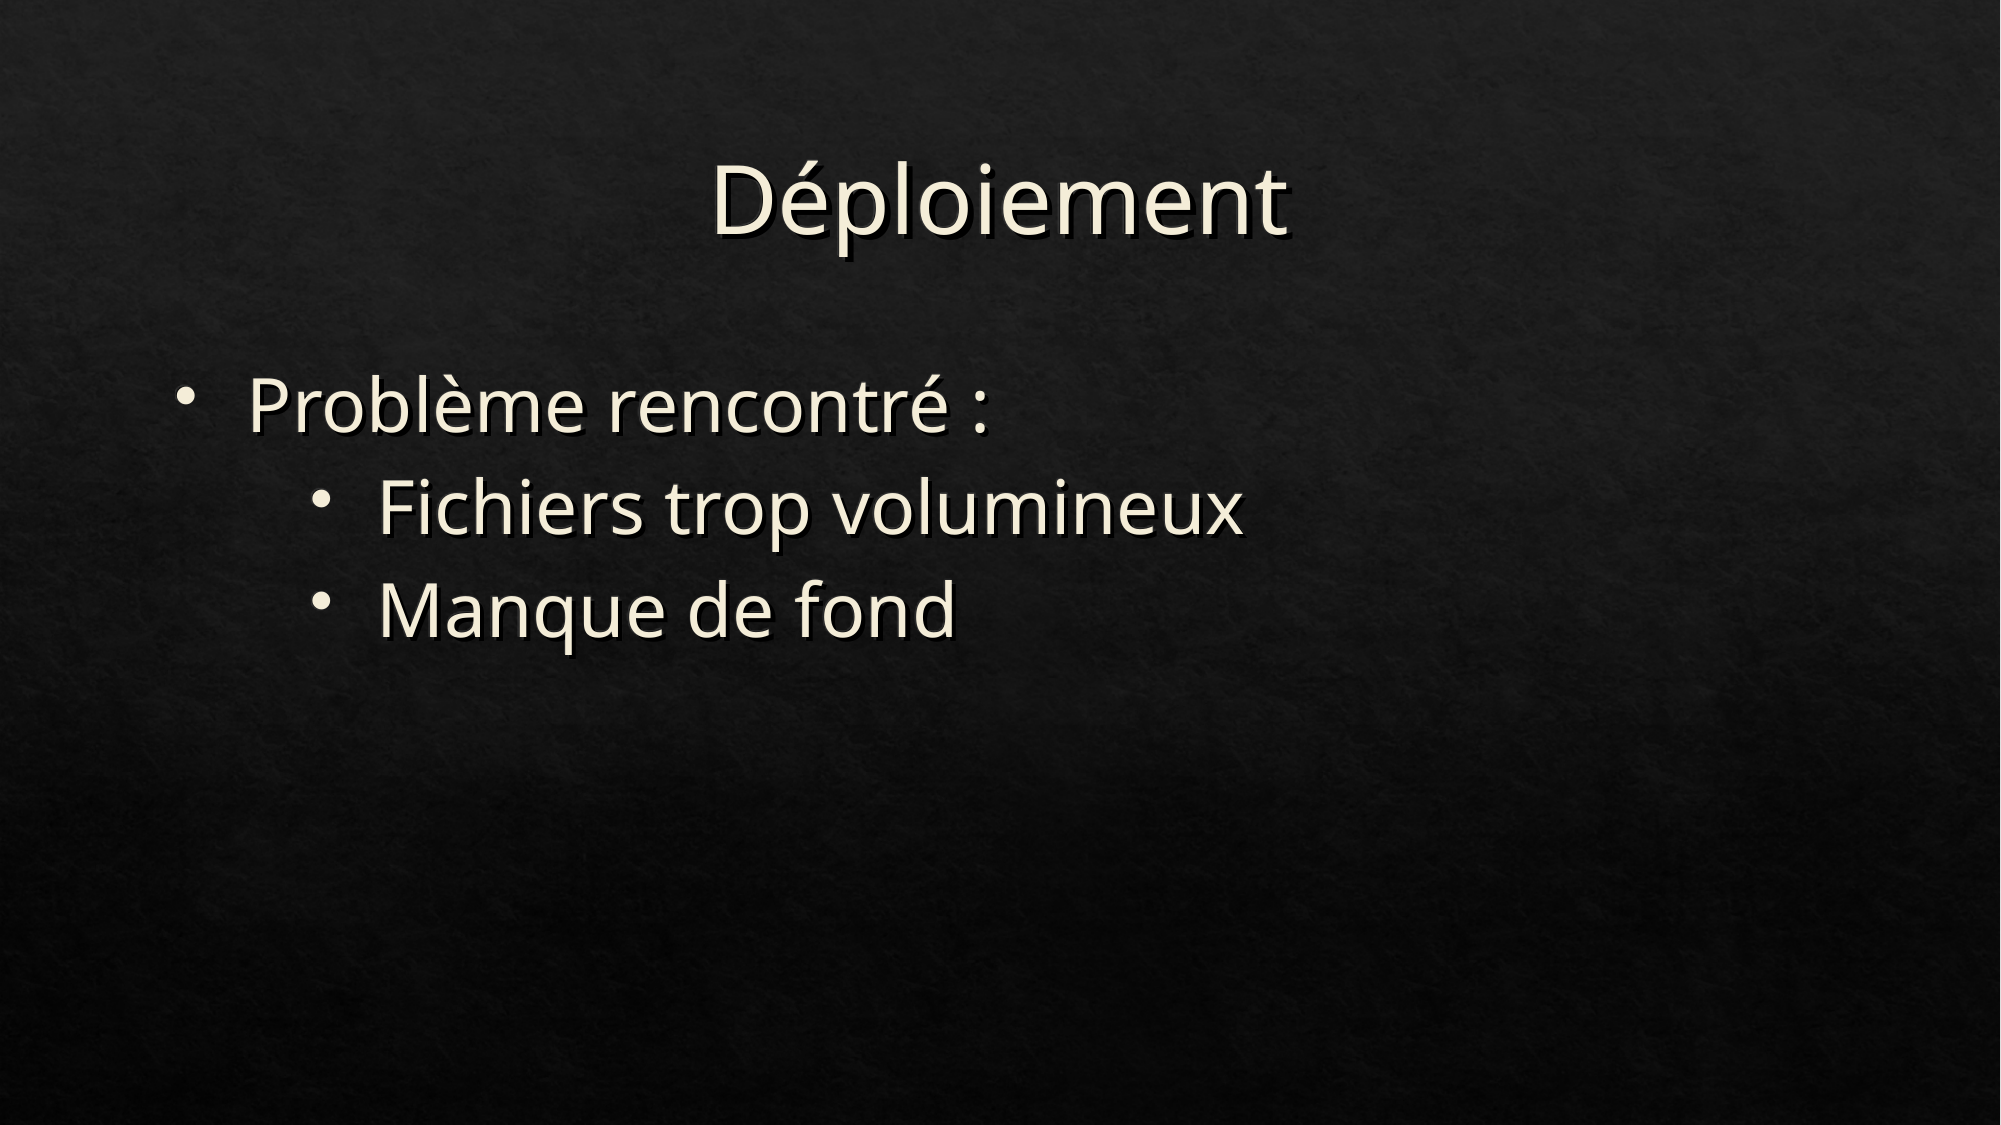

# Déploiement
 Problème rencontré :
 Fichiers trop volumineux
 Manque de fond